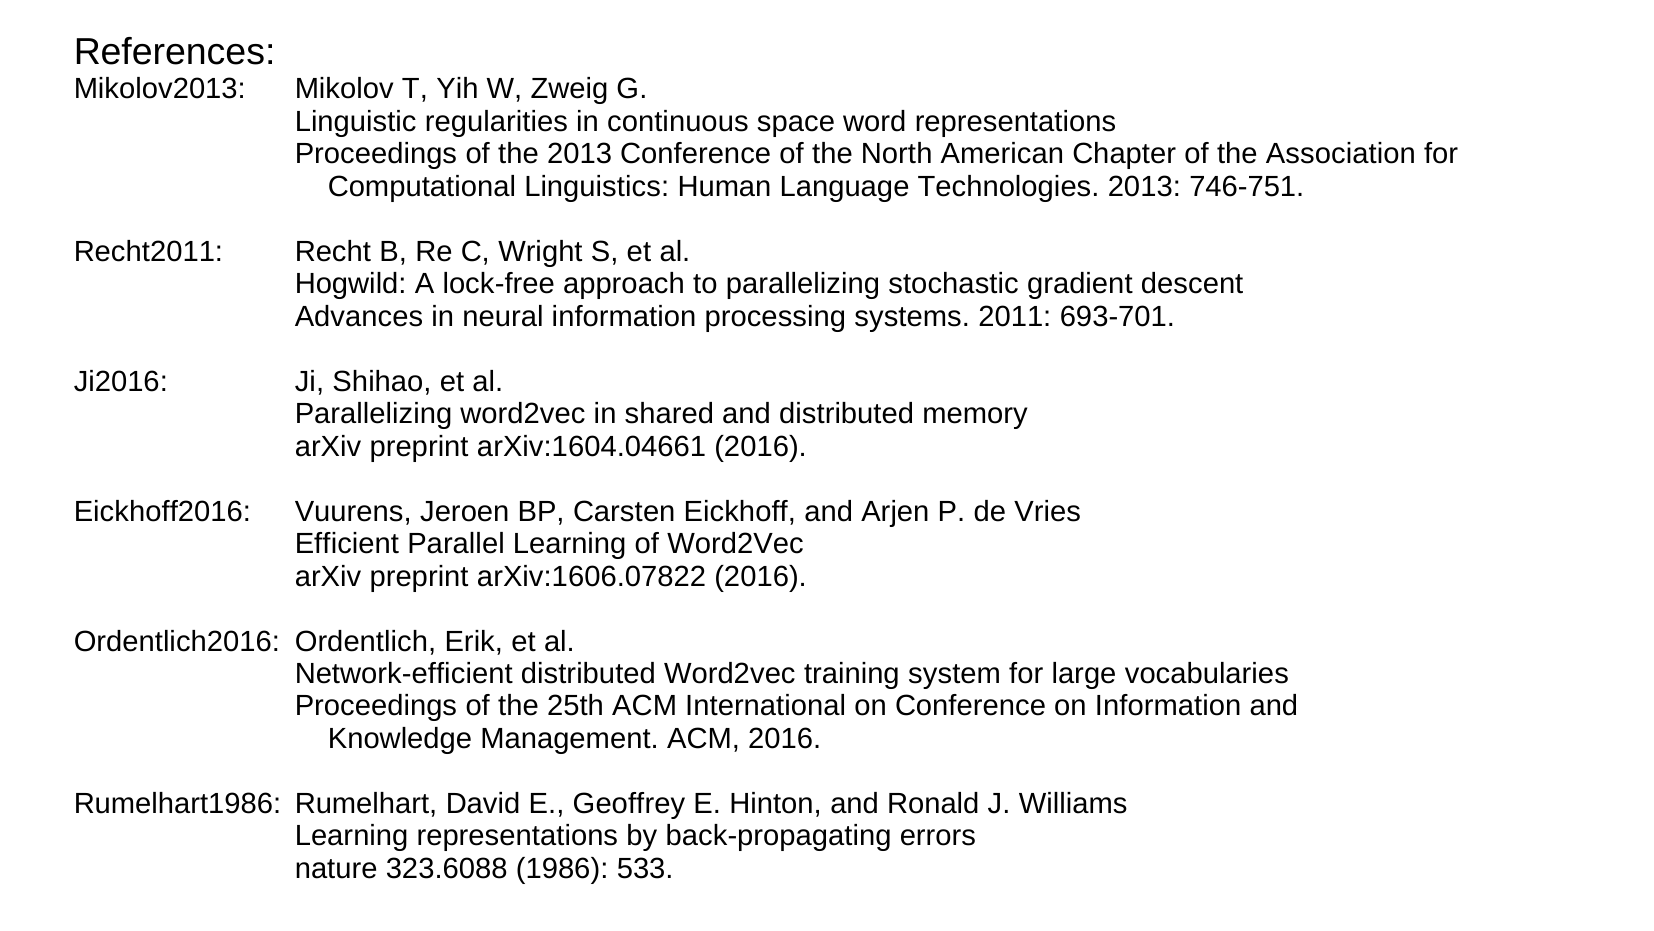

References:
Mikolov2013:	Mikolov T, Yih W, Zweig G.
			Linguistic regularities in continuous space word representations
			Proceedings of the 2013 Conference of the North American Chapter of the Association for
			 Computational Linguistics: Human Language Technologies. 2013: 746-751.
Recht2011:	Recht B, Re C, Wright S, et al.
			Hogwild: A lock-free approach to parallelizing stochastic gradient descent
			Advances in neural information processing systems. 2011: 693-701.
Ji2016:		Ji, Shihao, et al.
			Parallelizing word2vec in shared and distributed memory
			arXiv preprint arXiv:1604.04661 (2016).
Eickhoff2016:	Vuurens, Jeroen BP, Carsten Eickhoff, and Arjen P. de Vries
			Efficient Parallel Learning of Word2Vec
			arXiv preprint arXiv:1606.07822 (2016).
Ordentlich2016:	Ordentlich, Erik, et al.
			Network-efficient distributed Word2vec training system for large vocabularies
			Proceedings of the 25th ACM International on Conference on Information and
			 Knowledge Management. ACM, 2016.
Rumelhart1986:	Rumelhart, David E., Geoffrey E. Hinton, and Ronald J. Williams
			Learning representations by back-propagating errors
			nature 323.6088 (1986): 533.
#